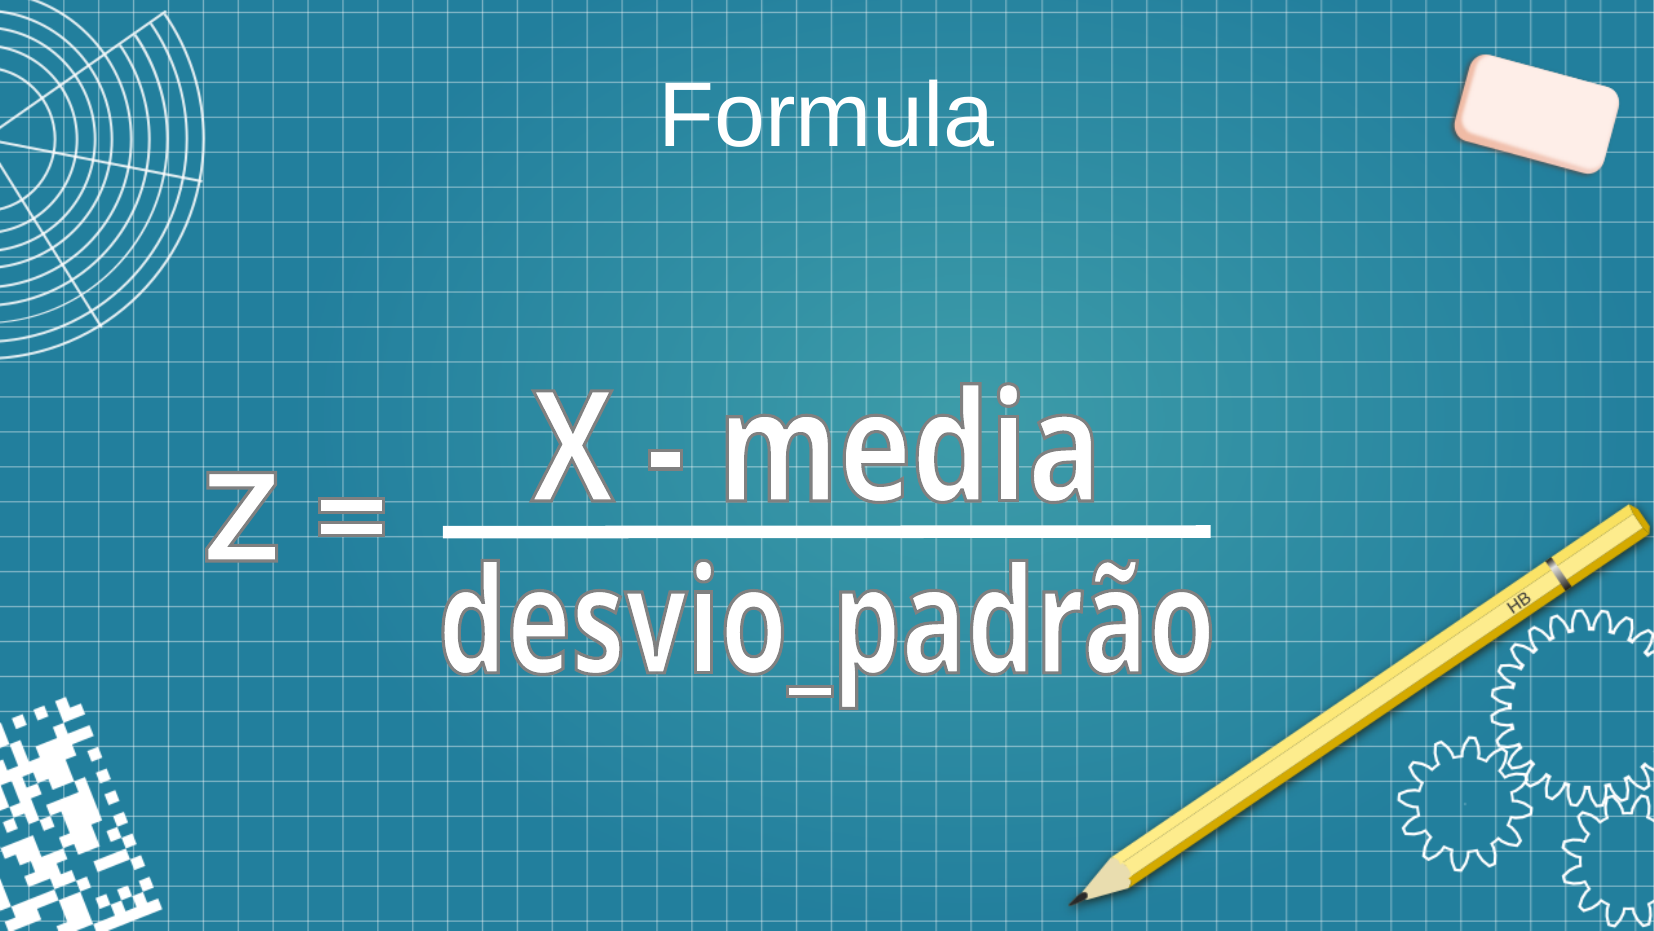

# Formula
X - media
Z =
desvio_padrão